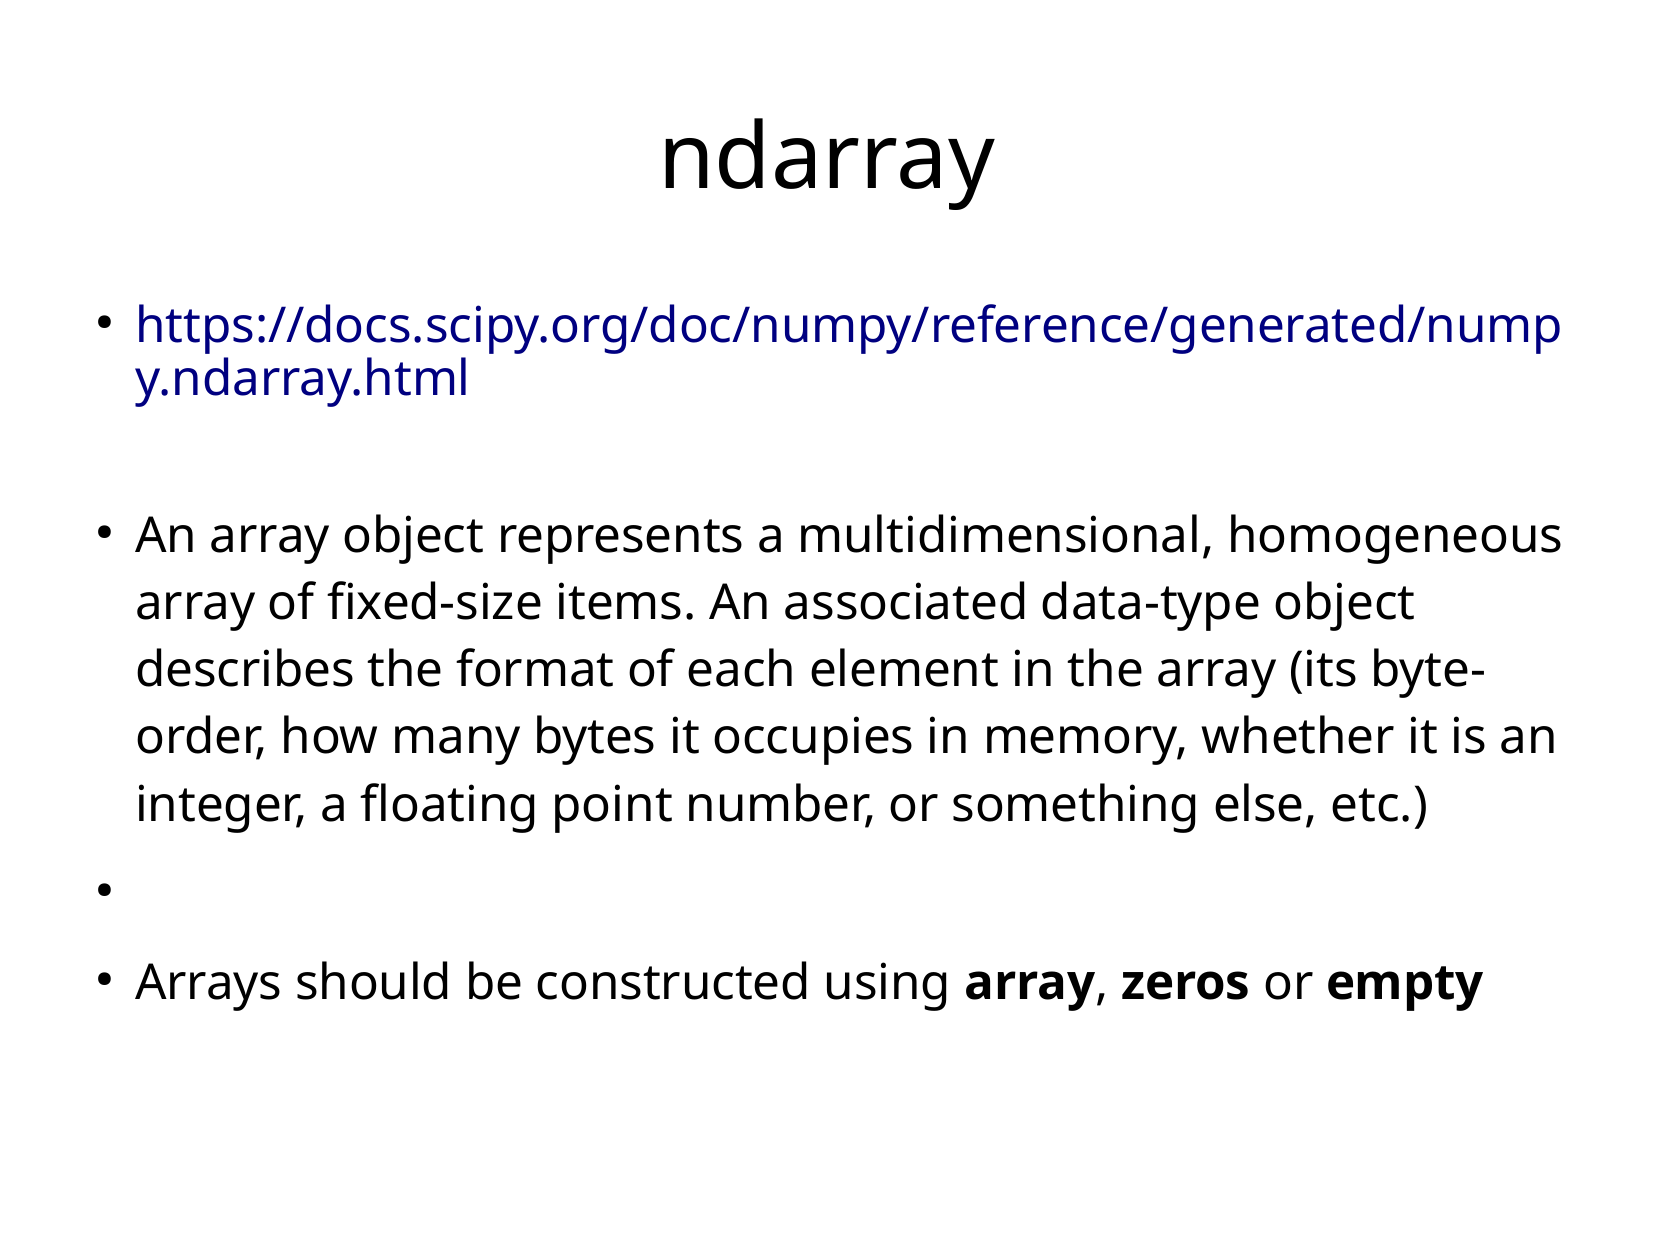

# ndarray
https://docs.scipy.org/doc/numpy/reference/generated/numpy.ndarray.html
An array object represents a multidimensional, homogeneous array of fixed-size items. An associated data-type object describes the format of each element in the array (its byte-order, how many bytes it occupies in memory, whether it is an integer, a floating point number, or something else, etc.)
Arrays should be constructed using array, zeros or empty